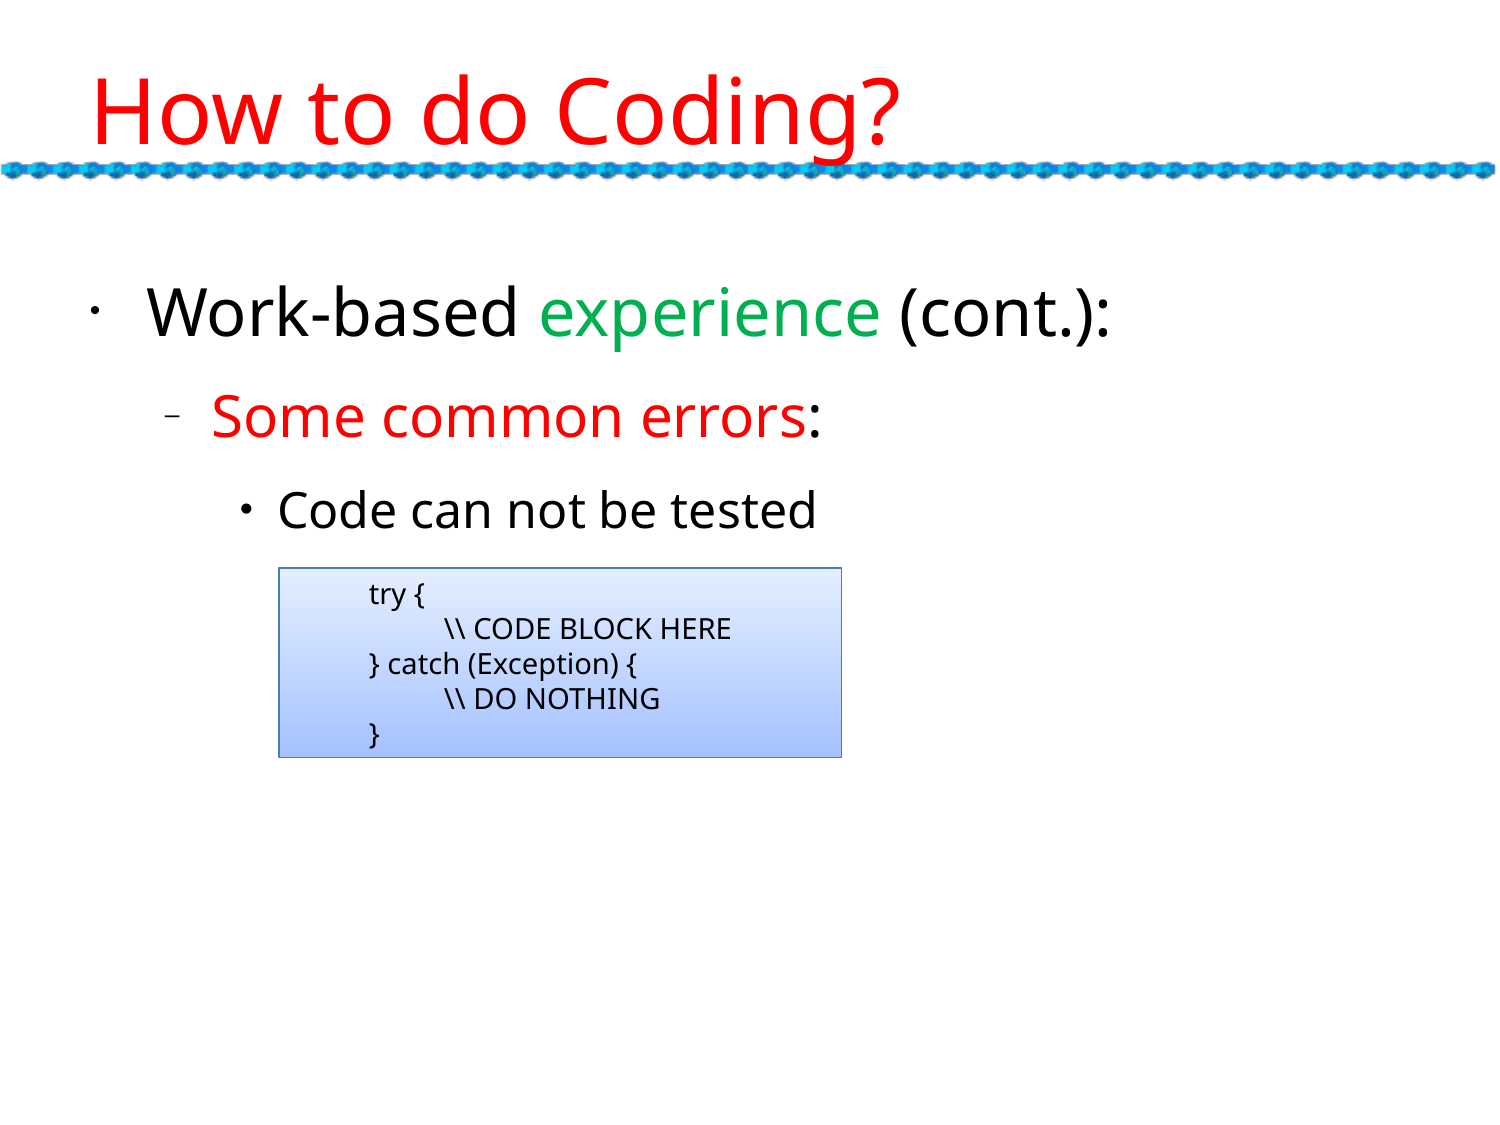

How to do Coding?
# Work-based experience (cont.):
Some common errors:
Code can not be tested
try {
	\\ CODE BLOCK HERE
} catch (Exception) {
	\\ DO NOTHING
}